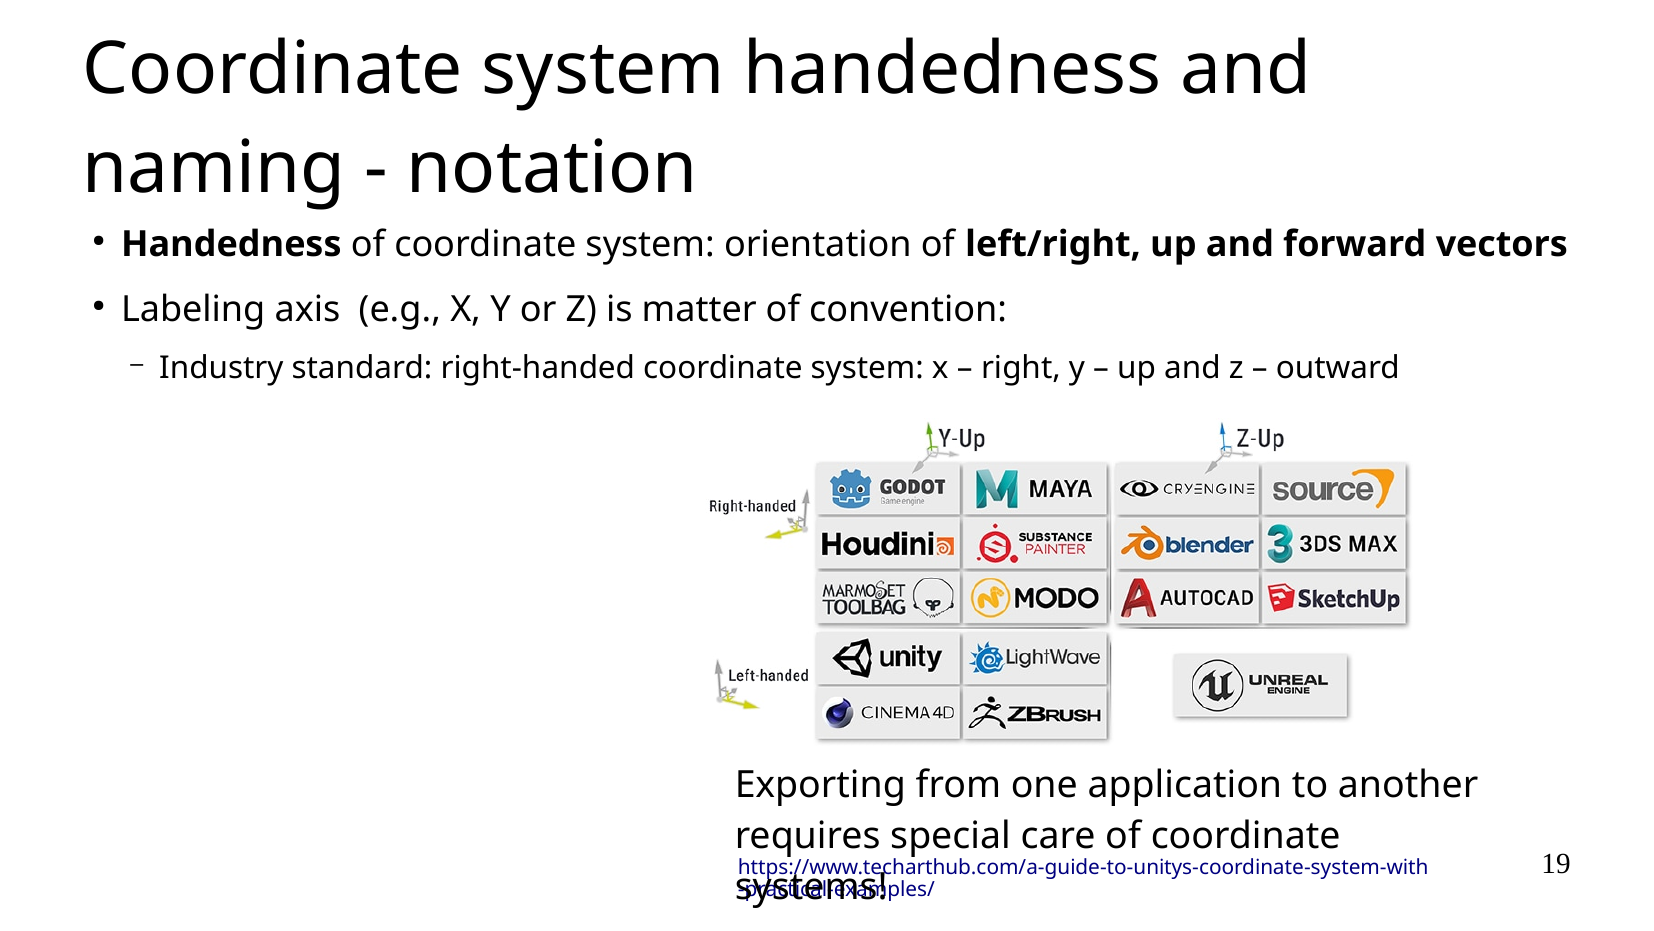

# Coordinate system handedness and naming - notation
Handedness of coordinate system: orientation of left/right, up and forward vectors
Labeling axis (e.g., X, Y or Z) is matter of convention:
Industry standard: right-handed coordinate system: x – right, y – up and z – outward
Exporting from one application to another requires special care of coordinate systems!
https://www.techarthub.com/a-guide-to-unitys-coordinate-system-with-practical-examples/
19